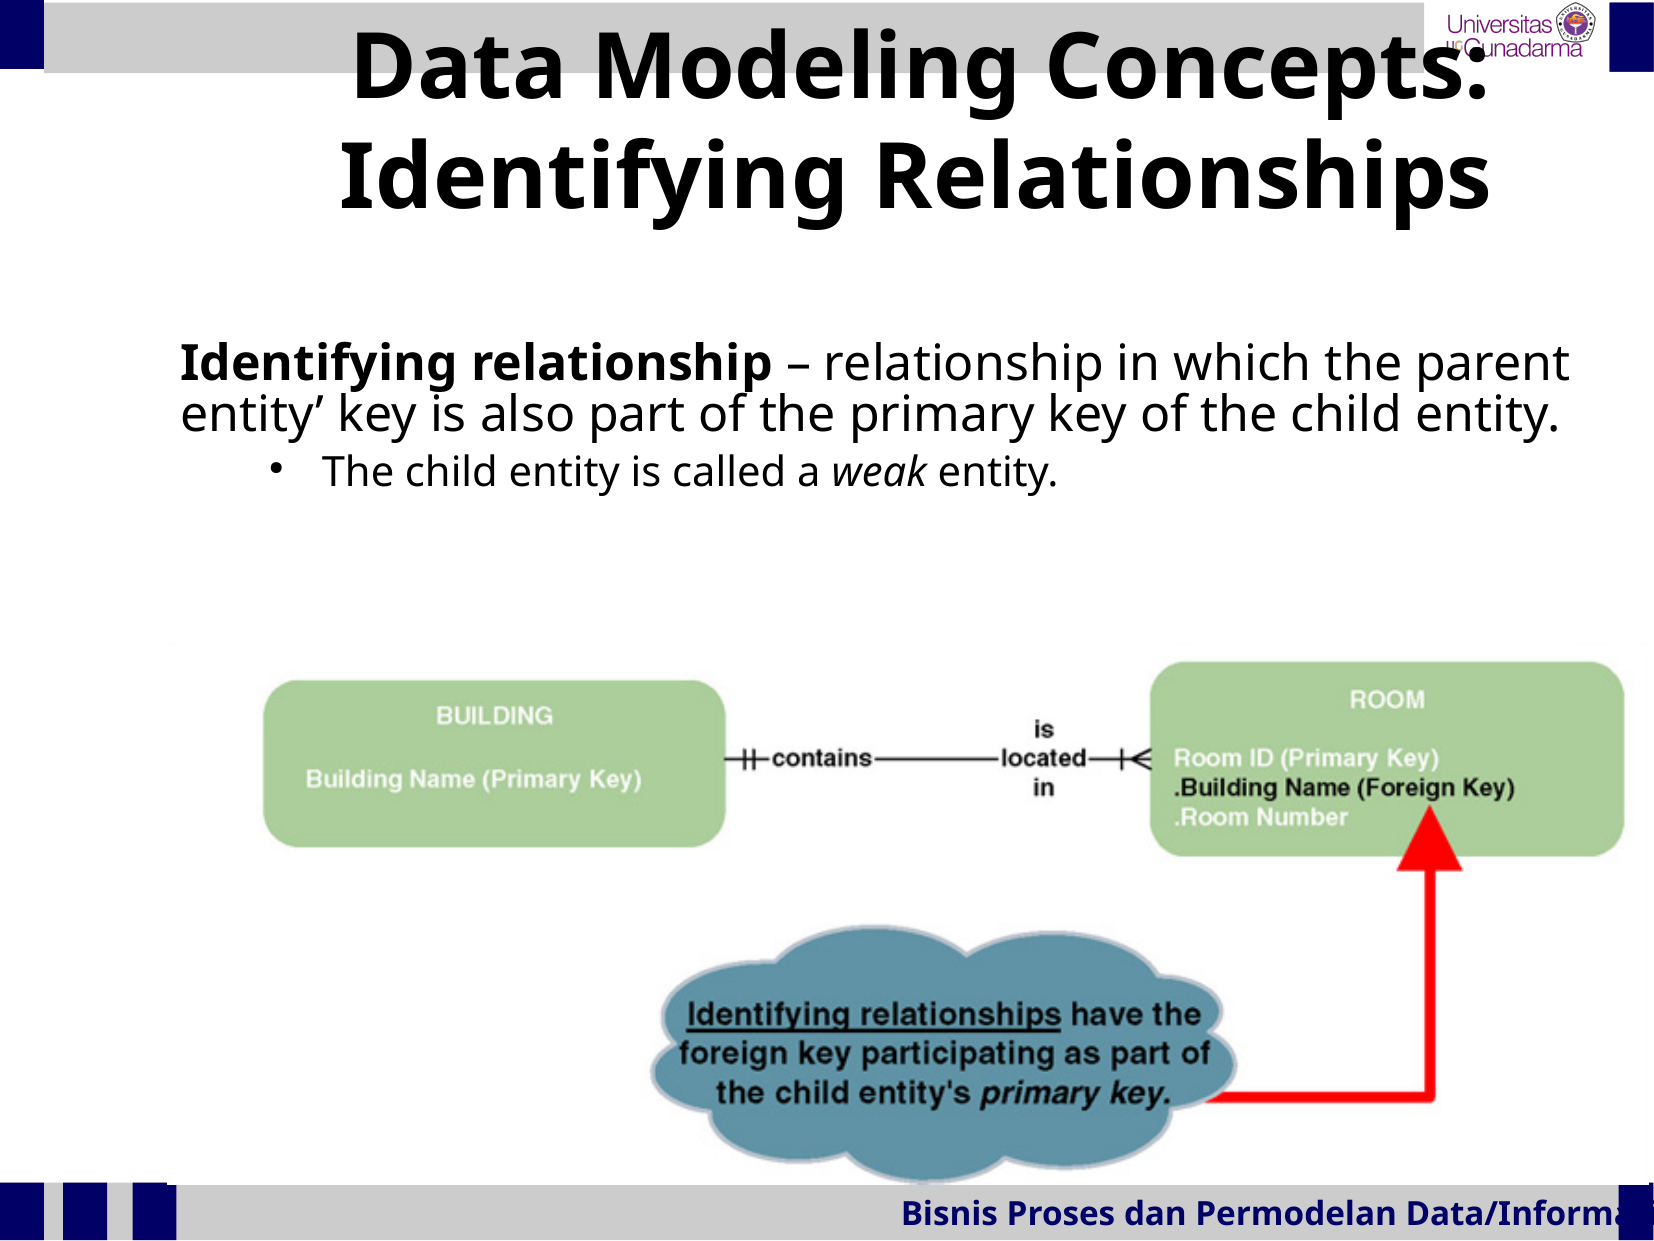

# Data Modeling Concepts: Identifying Relationships
Identifying relationship – relationship in which the parent entity’ key is also part of the primary key of the child entity.
The child entity is called a weak entity.
154